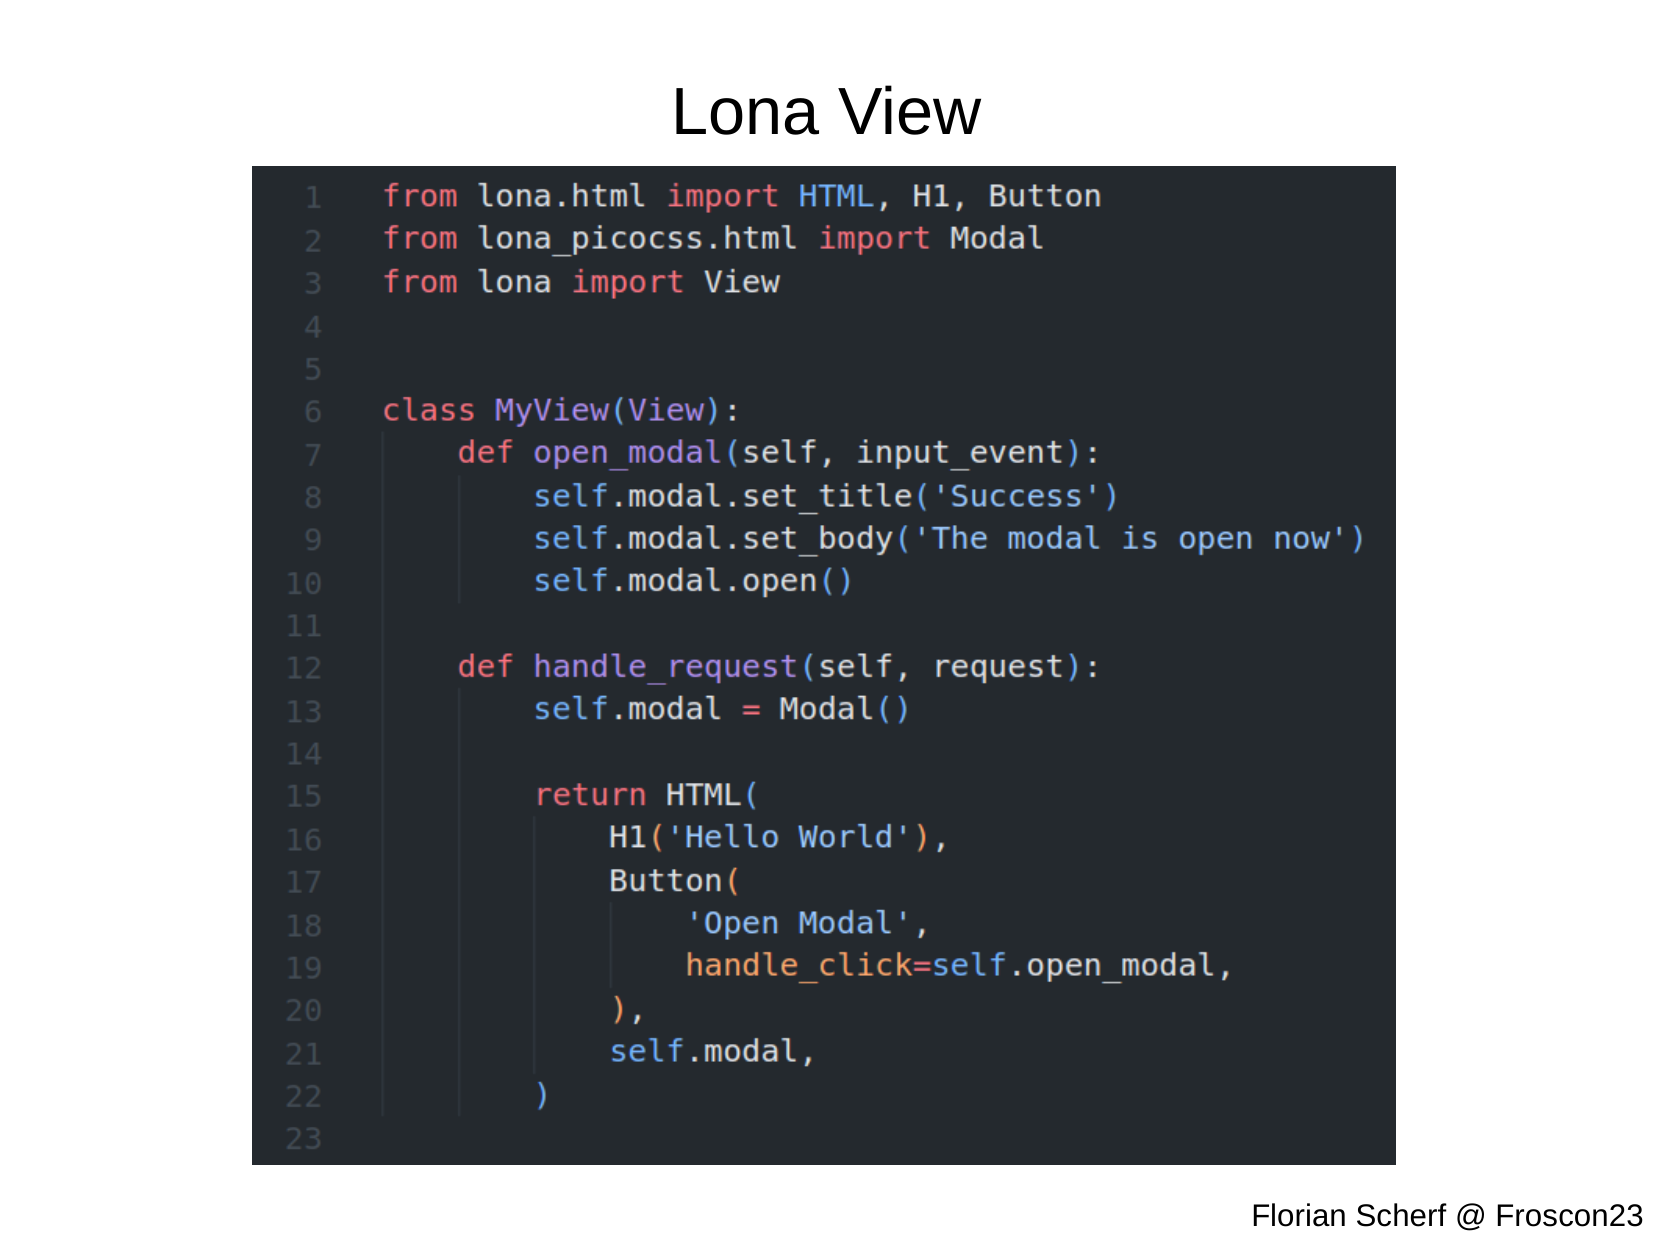

# Lona View
Florian Scherf @ Froscon23